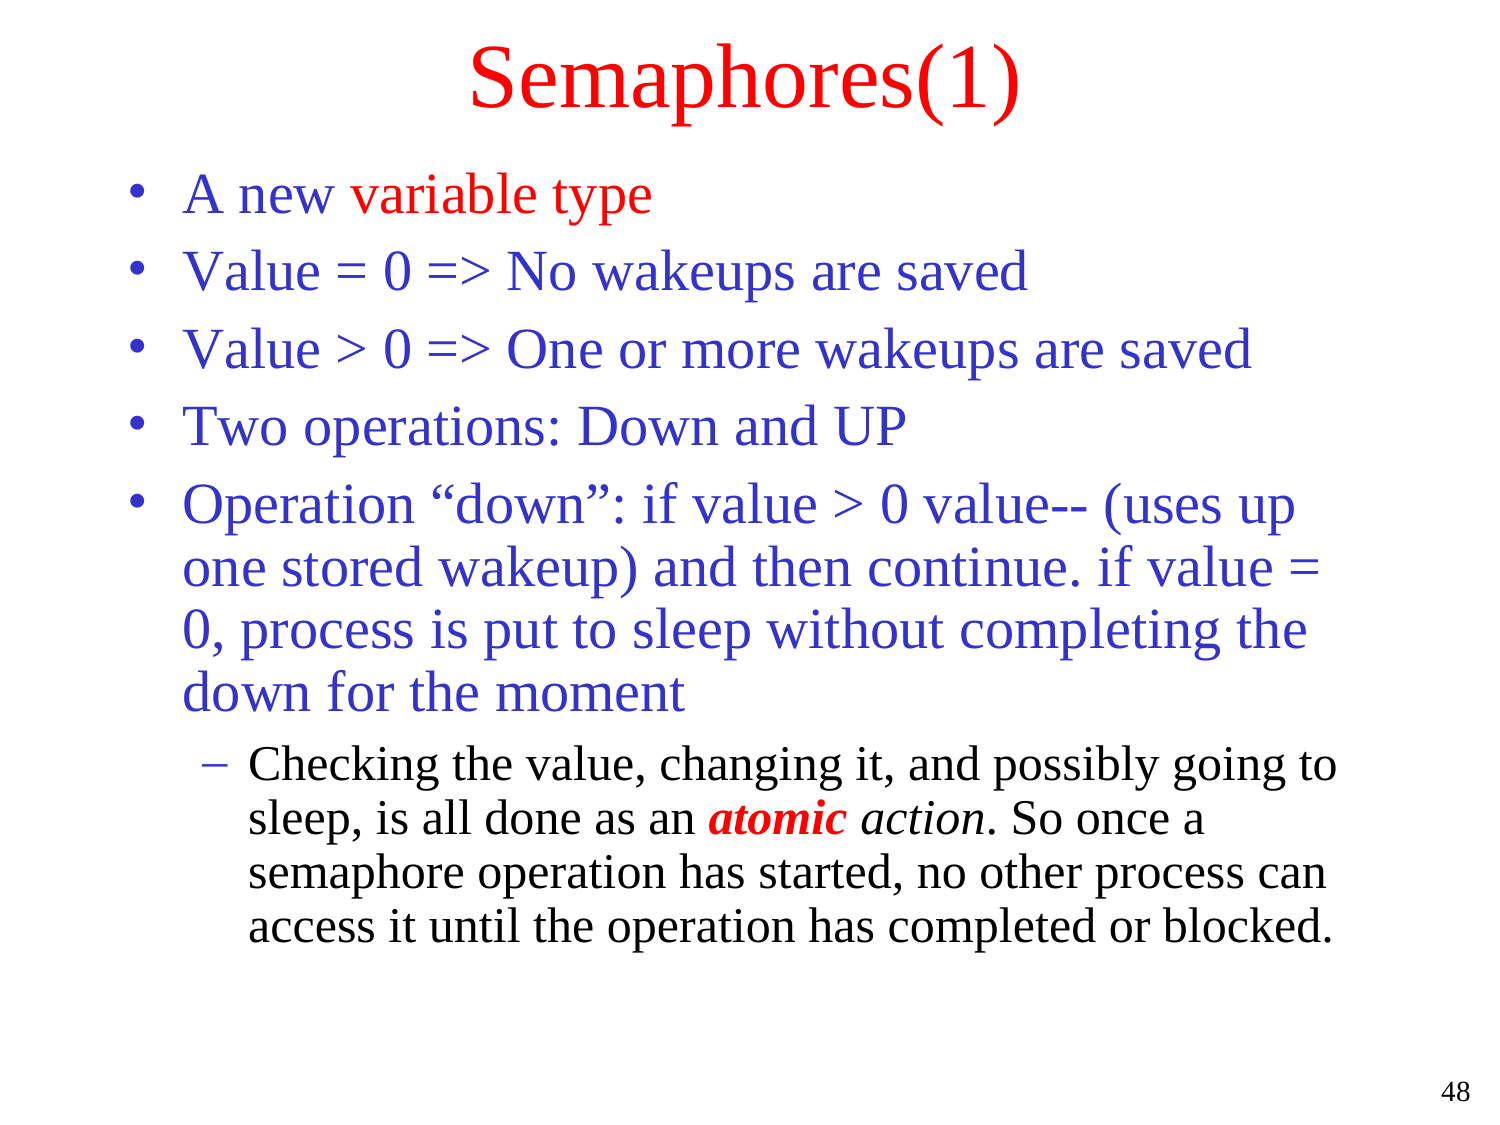

Semaphores(1)
A new variable type
Value = 0 => No wakeups are saved
Value > 0 => One or more wakeups are saved
Two operations: Down and UP
Operation “down”: if value > 0 value-- (uses up one stored wakeup) and then continue. if value = 0, process is put to sleep without completing the down for the moment
Checking the value, changing it, and possibly going to sleep, is all done as an atomic action. So once a semaphore operation has started, no other process can access it until the operation has completed or blocked.